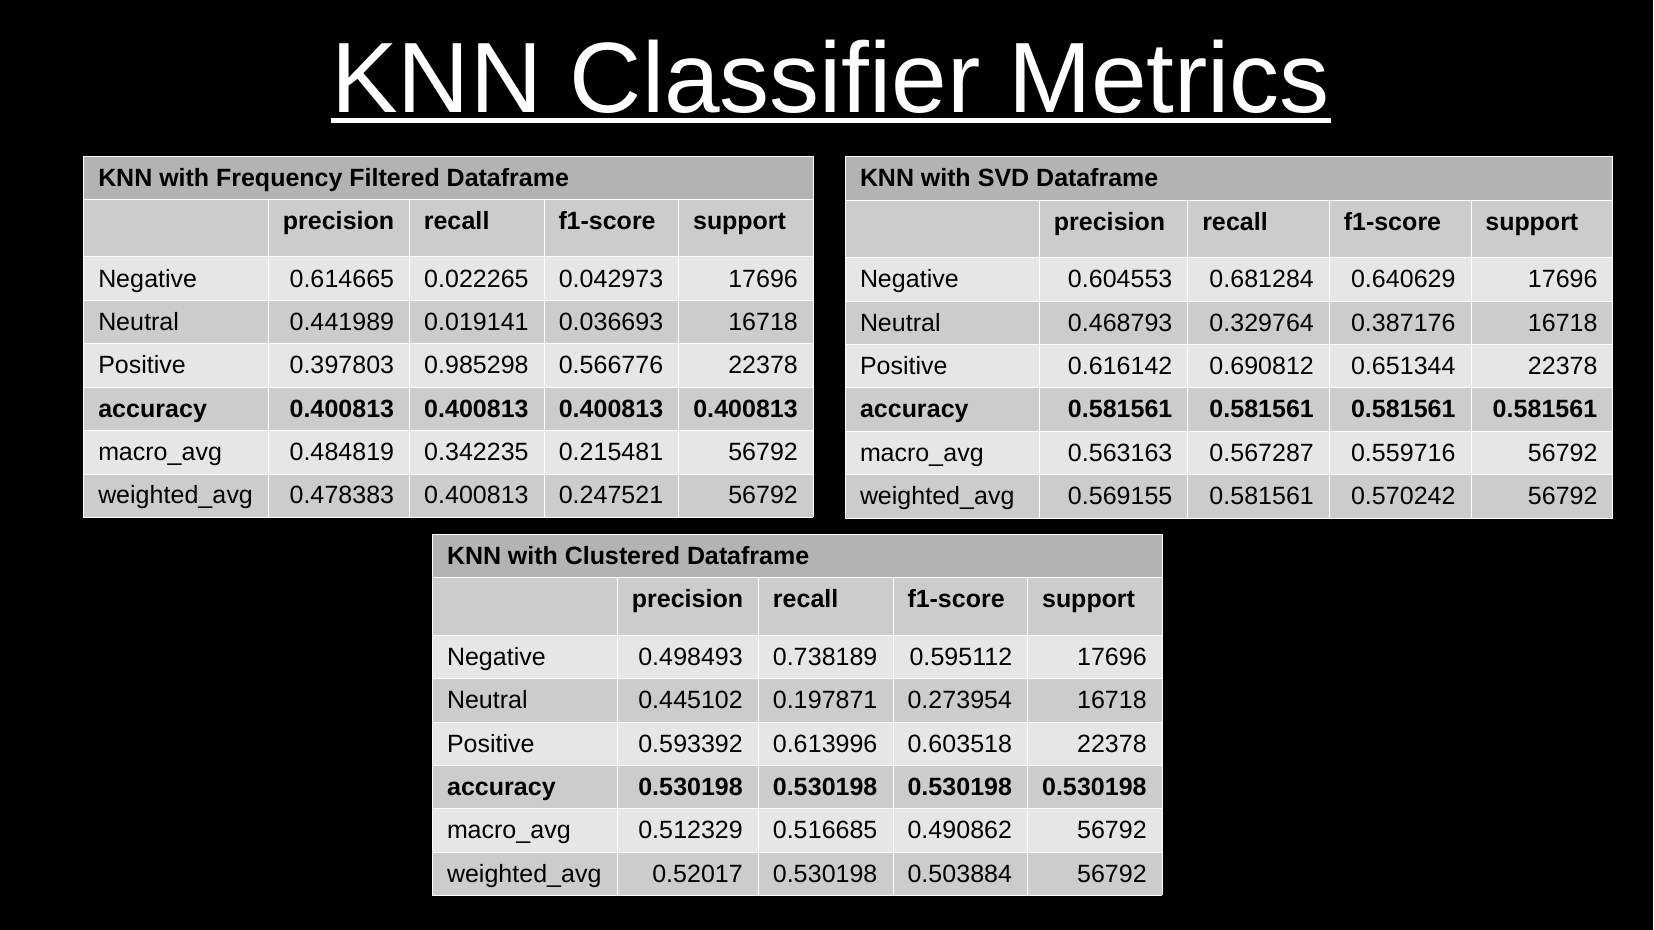

# KNN Classifier Metrics
| KNN with Frequency Filtered Dataframe | | | | |
| --- | --- | --- | --- | --- |
| | precision | recall | f1-score | support |
| Negative | 0.614665 | 0.022265 | 0.042973 | 17696 |
| Neutral | 0.441989 | 0.019141 | 0.036693 | 16718 |
| Positive | 0.397803 | 0.985298 | 0.566776 | 22378 |
| accuracy | 0.400813 | 0.400813 | 0.400813 | 0.400813 |
| macro\_avg | 0.484819 | 0.342235 | 0.215481 | 56792 |
| weighted\_avg | 0.478383 | 0.400813 | 0.247521 | 56792 |
| KNN with SVD Dataframe | | | | |
| --- | --- | --- | --- | --- |
| | precision | recall | f1-score | support |
| Negative | 0.604553 | 0.681284 | 0.640629 | 17696 |
| Neutral | 0.468793 | 0.329764 | 0.387176 | 16718 |
| Positive | 0.616142 | 0.690812 | 0.651344 | 22378 |
| accuracy | 0.581561 | 0.581561 | 0.581561 | 0.581561 |
| macro\_avg | 0.563163 | 0.567287 | 0.559716 | 56792 |
| weighted\_avg | 0.569155 | 0.581561 | 0.570242 | 56792 |
| KNN with Clustered Dataframe | | | | |
| --- | --- | --- | --- | --- |
| | precision | recall | f1-score | support |
| Negative | 0.498493 | 0.738189 | 0.595112 | 17696 |
| Neutral | 0.445102 | 0.197871 | 0.273954 | 16718 |
| Positive | 0.593392 | 0.613996 | 0.603518 | 22378 |
| accuracy | 0.530198 | 0.530198 | 0.530198 | 0.530198 |
| macro\_avg | 0.512329 | 0.516685 | 0.490862 | 56792 |
| weighted\_avg | 0.52017 | 0.530198 | 0.503884 | 56792 |